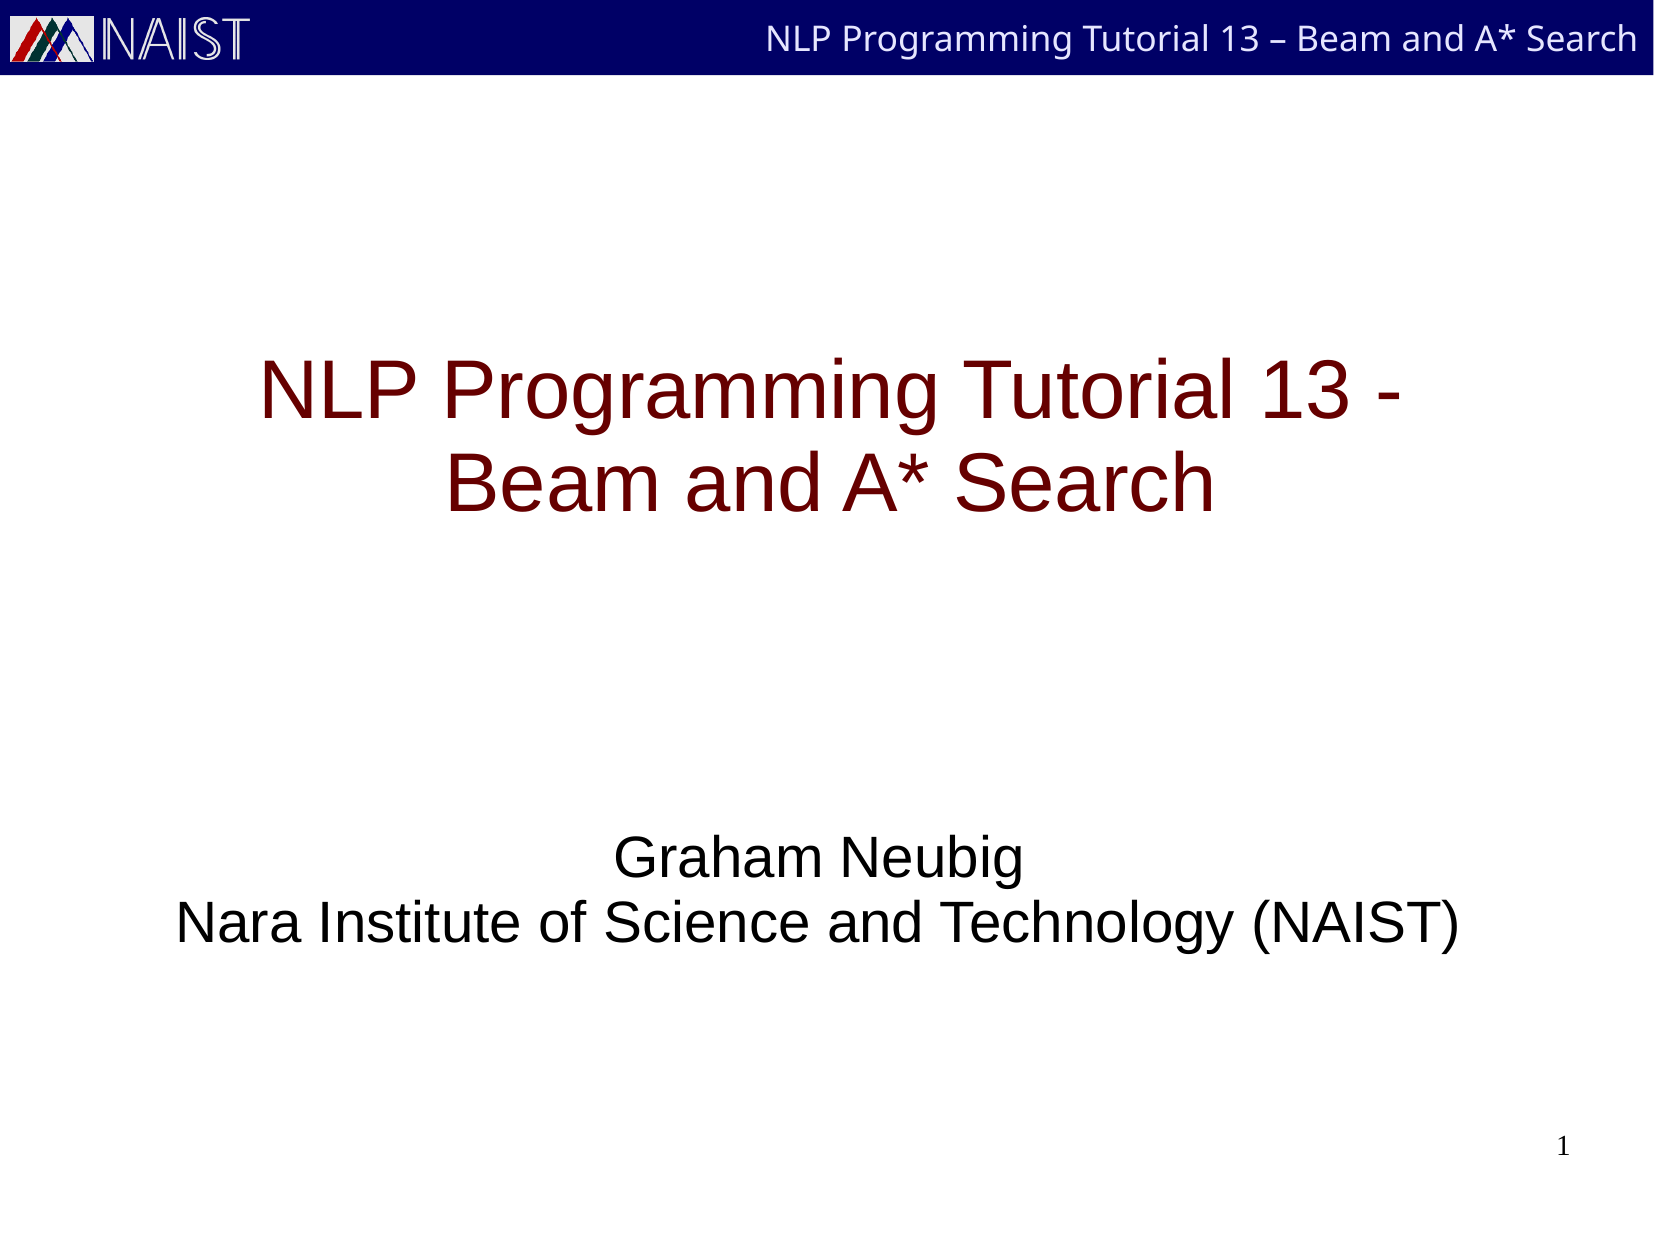

# NLP Programming Tutorial 13 - Beam and A* Search
Graham Neubig
Nara Institute of Science and Technology (NAIST)
1